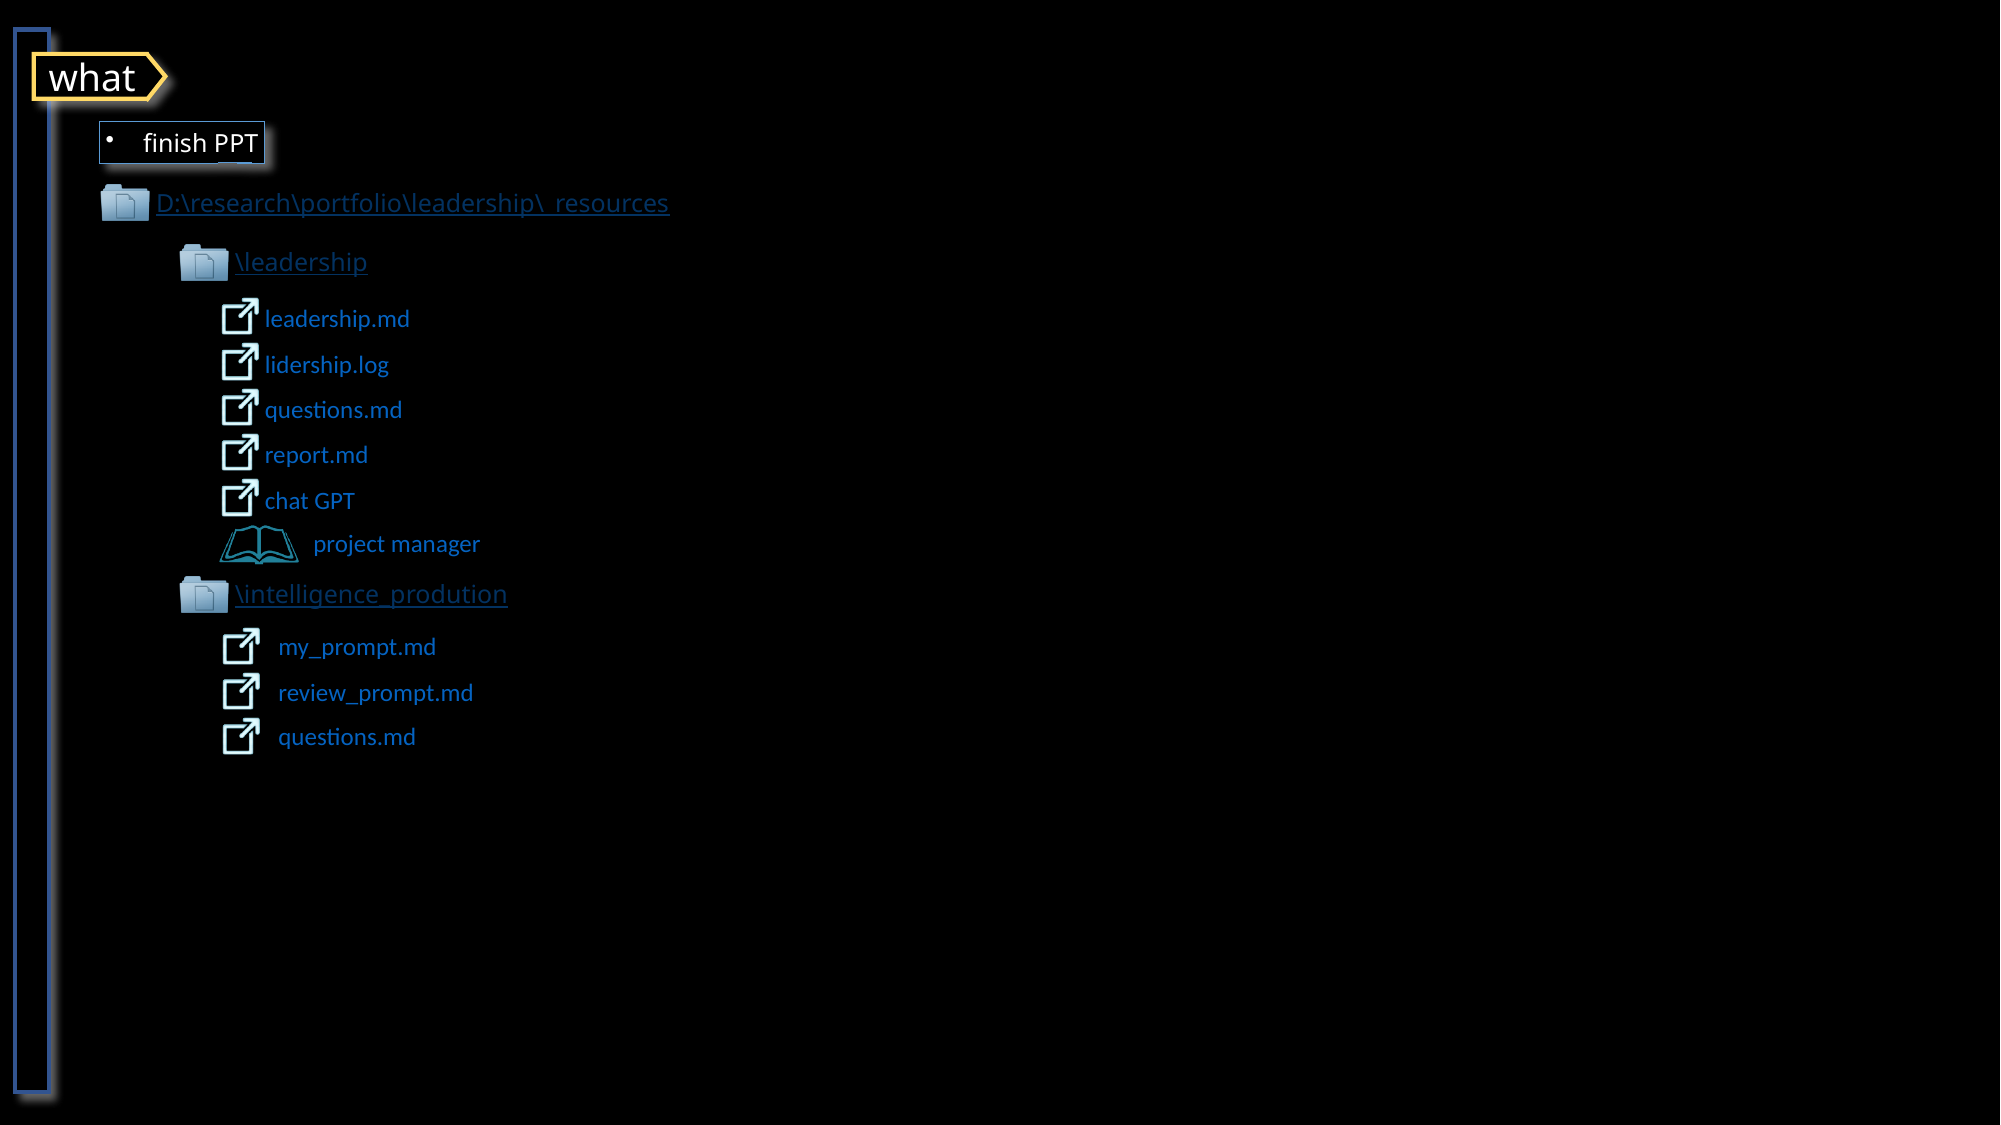

# 5. pending
what
finish PPT
D:\research\portfolio\leadership\_resources
\leadership
leadership.md
lidership.log
questions.md
report.md
chat GPT
project manager
\intelligence_prodution
my_prompt.md
review_prompt.md
questions.md